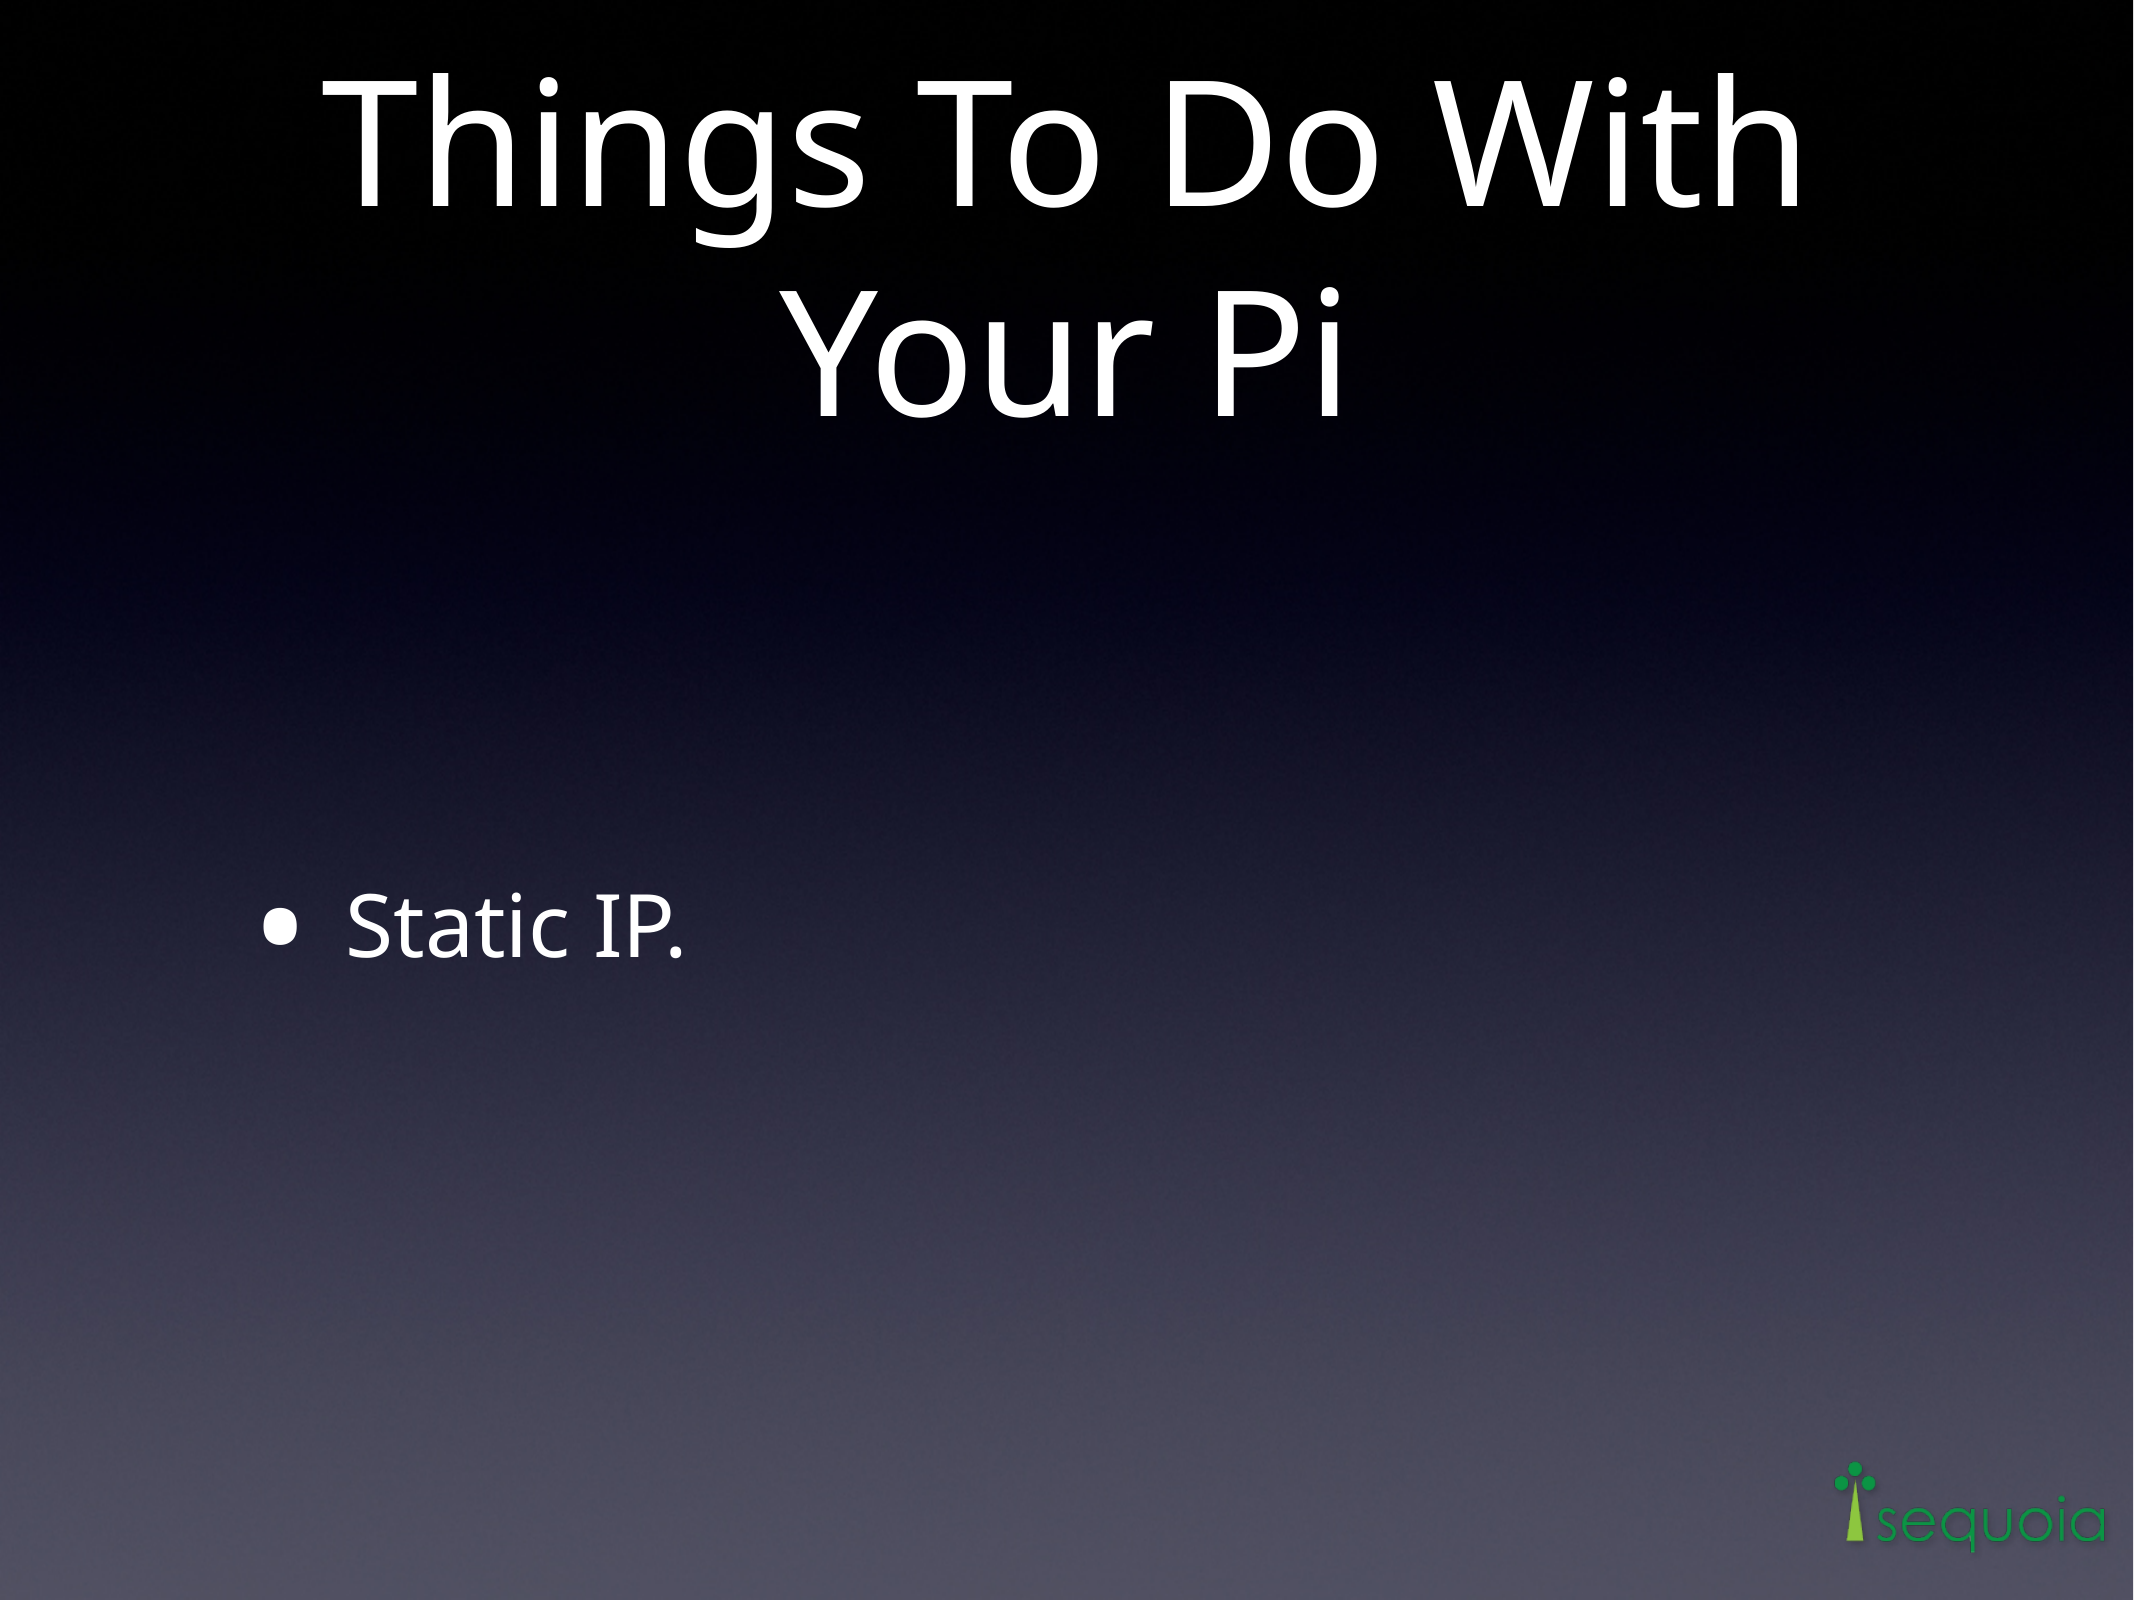

# Things To Do With Your Pi
Static IP.